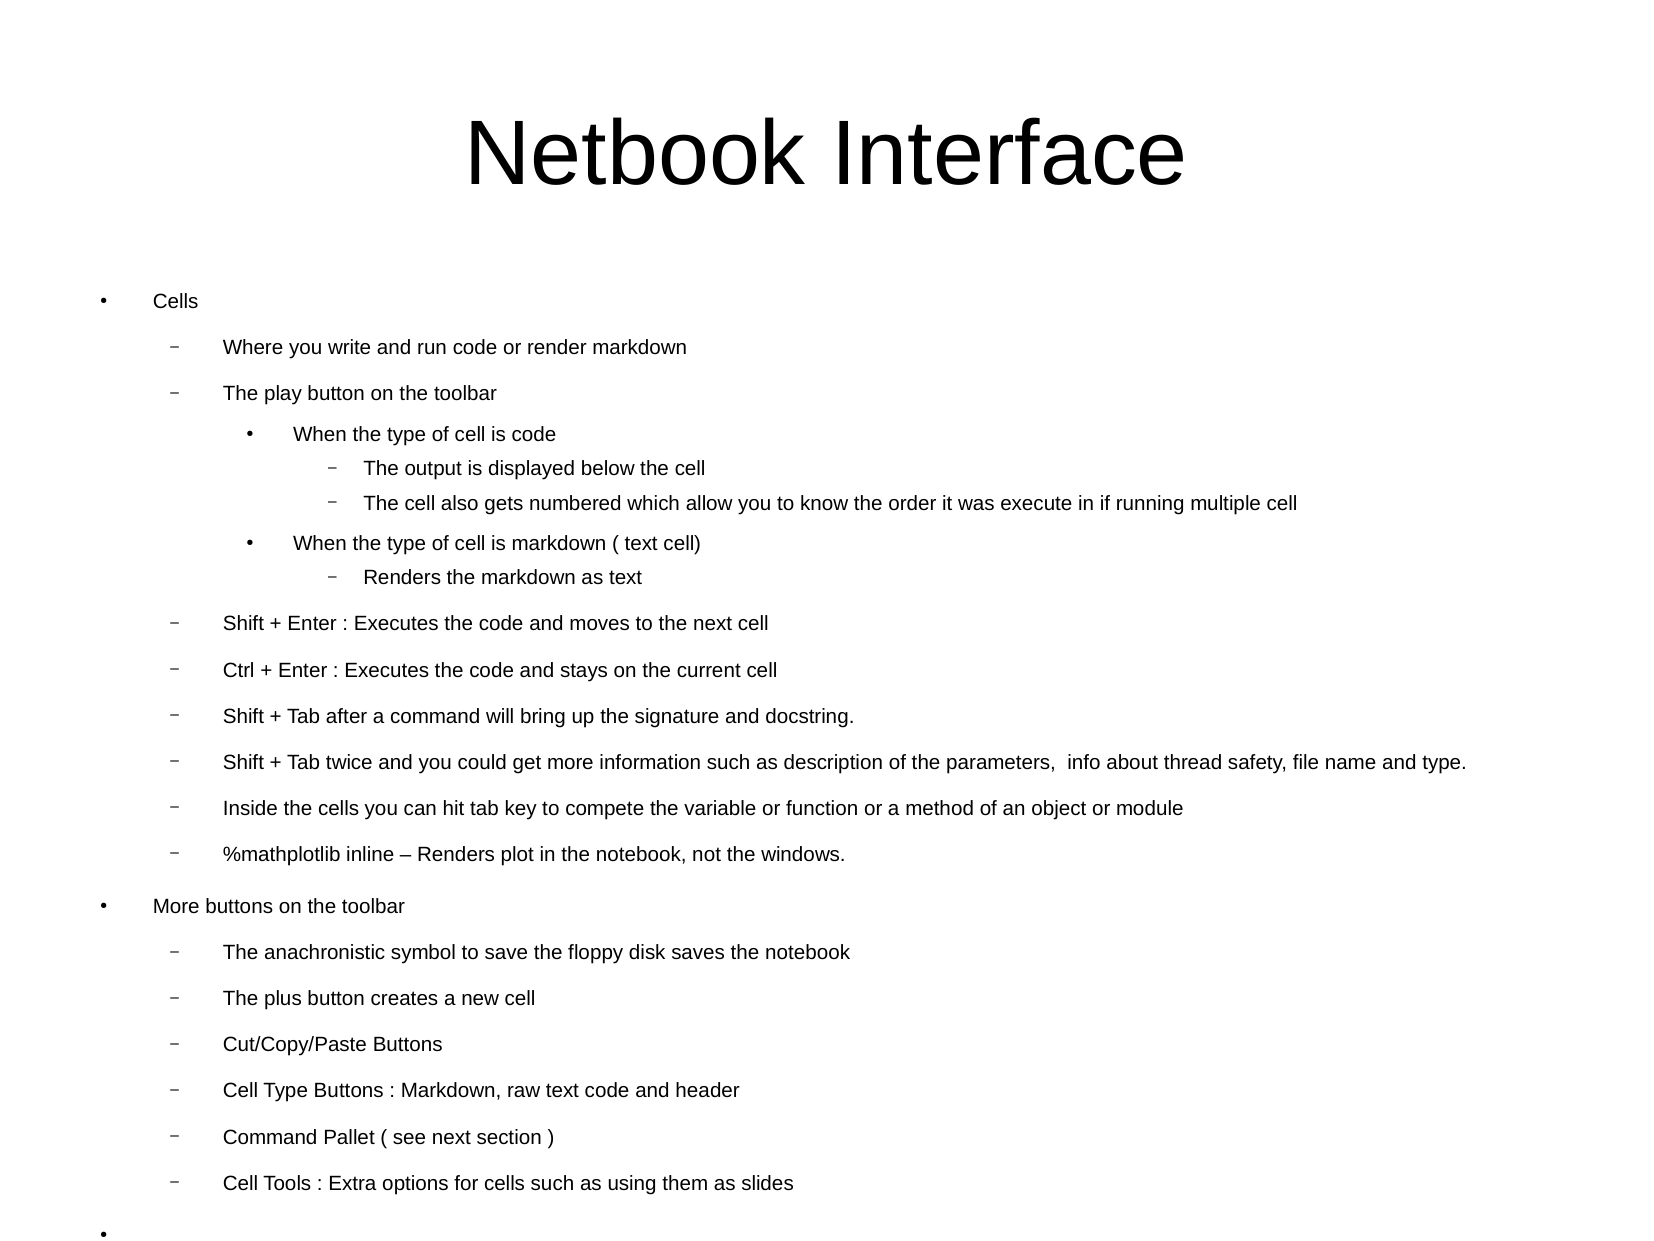

# Netbook Interface
Cells
Where you write and run code or render markdown
The play button on the toolbar
When the type of cell is code
The output is displayed below the cell
The cell also gets numbered which allow you to know the order it was execute in if running multiple cell
When the type of cell is markdown ( text cell)
Renders the markdown as text
Shift + Enter : Executes the code and moves to the next cell
Ctrl + Enter : Executes the code and stays on the current cell
Shift + Tab after a command will bring up the signature and docstring.
Shift + Tab twice and you could get more information such as description of the parameters, info about thread safety, file name and type.
Inside the cells you can hit tab key to compete the variable or function or a method of an object or module
%mathplotlib inline – Renders plot in the notebook, not the windows.
More buttons on the toolbar
The anachronistic symbol to save the floppy disk saves the notebook
The plus button creates a new cell
Cut/Copy/Paste Buttons
Cell Type Buttons : Markdown, raw text code and header
Command Pallet ( see next section )
Cell Tools : Extra options for cells such as using them as slides